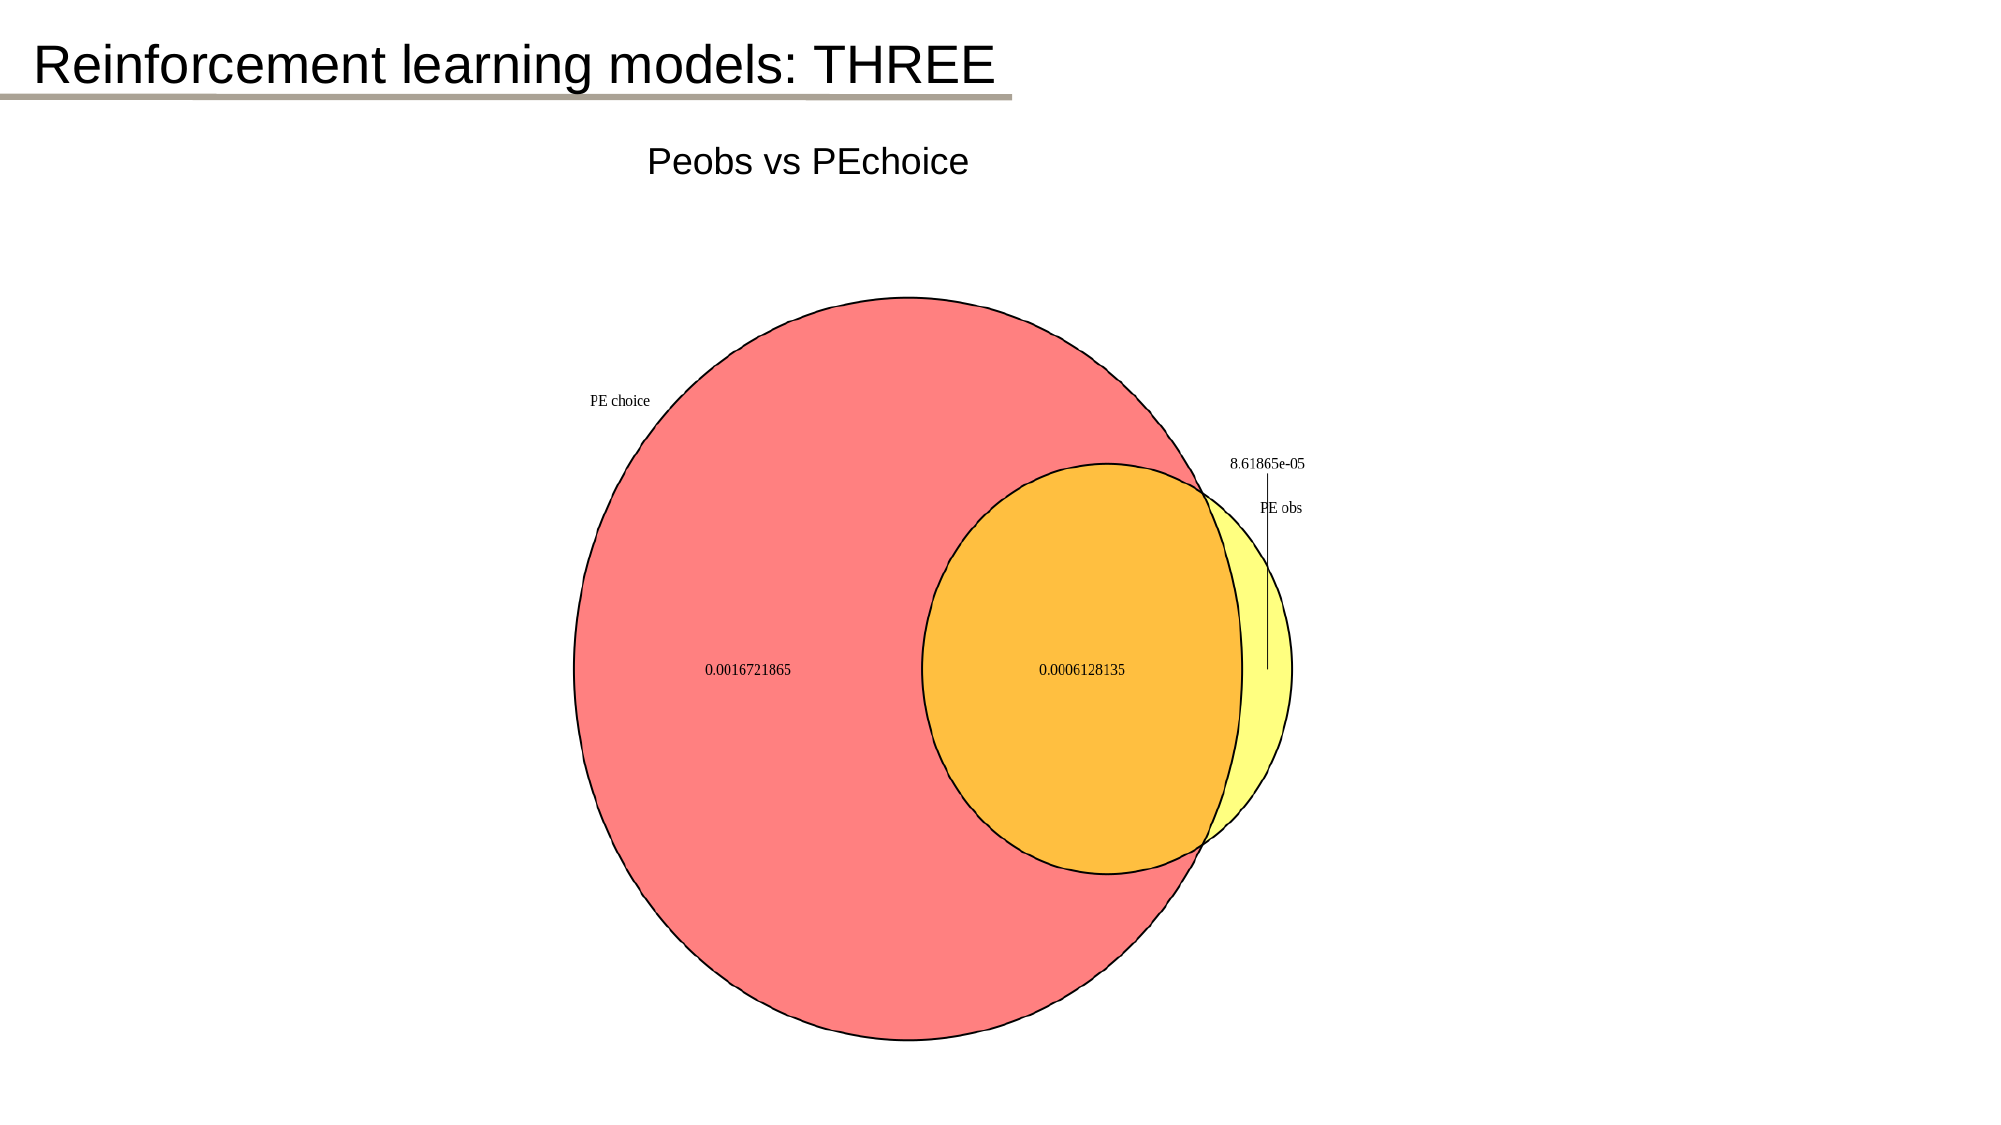

Reinforcement learning models: THREE
Peobs vs PEchoice